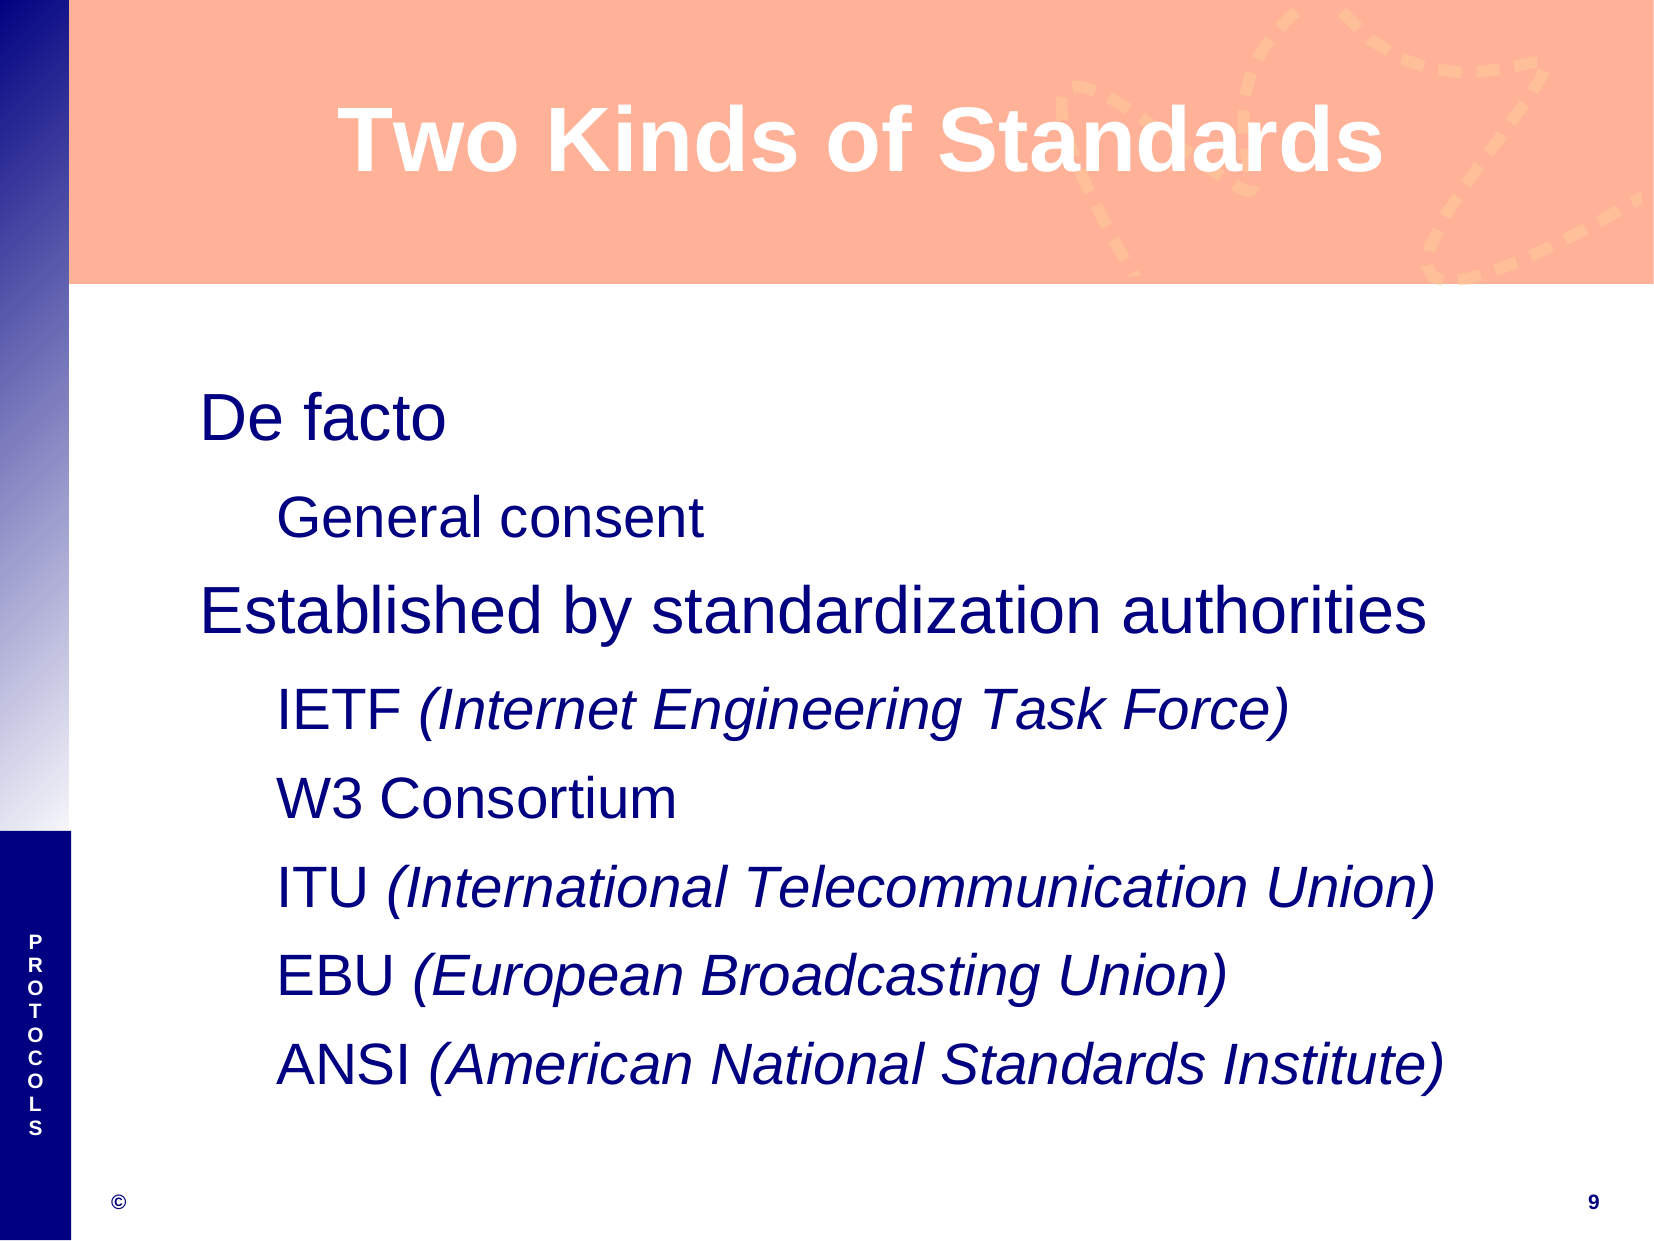

Two Kinds of Standards
# De facto
General consent
Established by standardization authorities
IETF (Internet Engineering Task Force)
W3 Consortium
ITU (International Telecommunication Union)
EBU (European Broadcasting Union)
ANSI (American National Standards Institute)
P
R
O
T
O
C
O
L
S